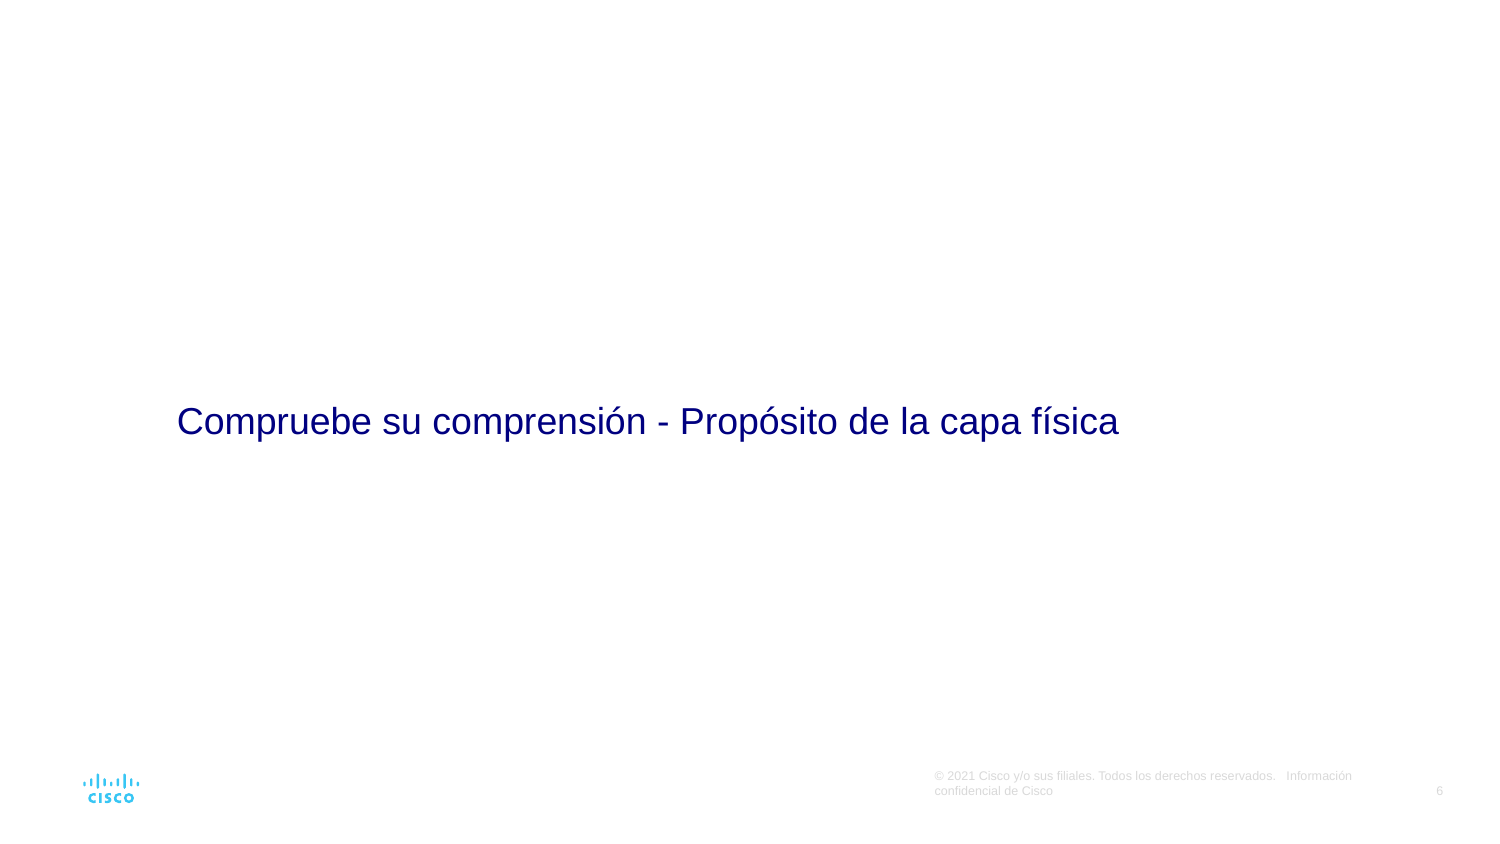

Compruebe su comprensión - Propósito de la capa física